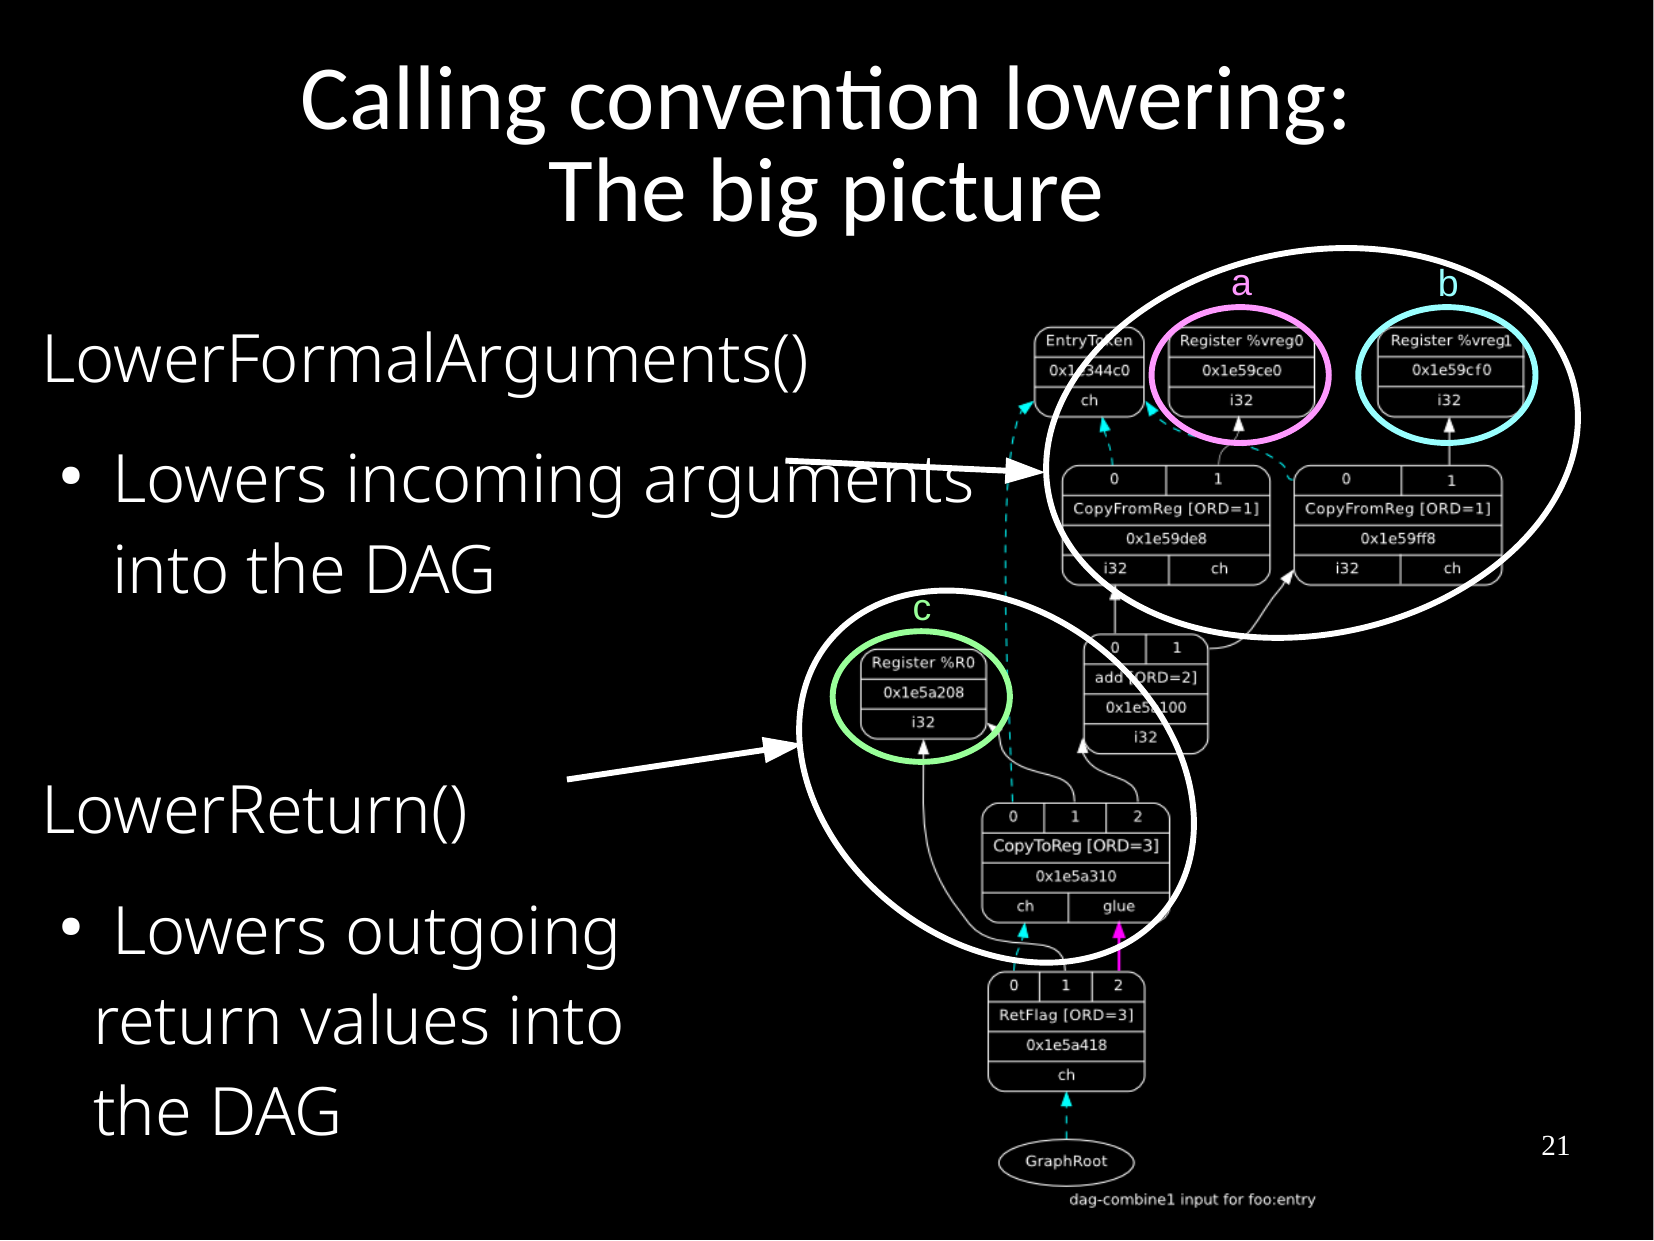

# Calling convention lowering: The big picture
a
b
LowerFormalArguments()
Lowers incoming arguments into the DAG
LowerReturn()
Lowers outgoing
 return values into
 the DAG
c
21